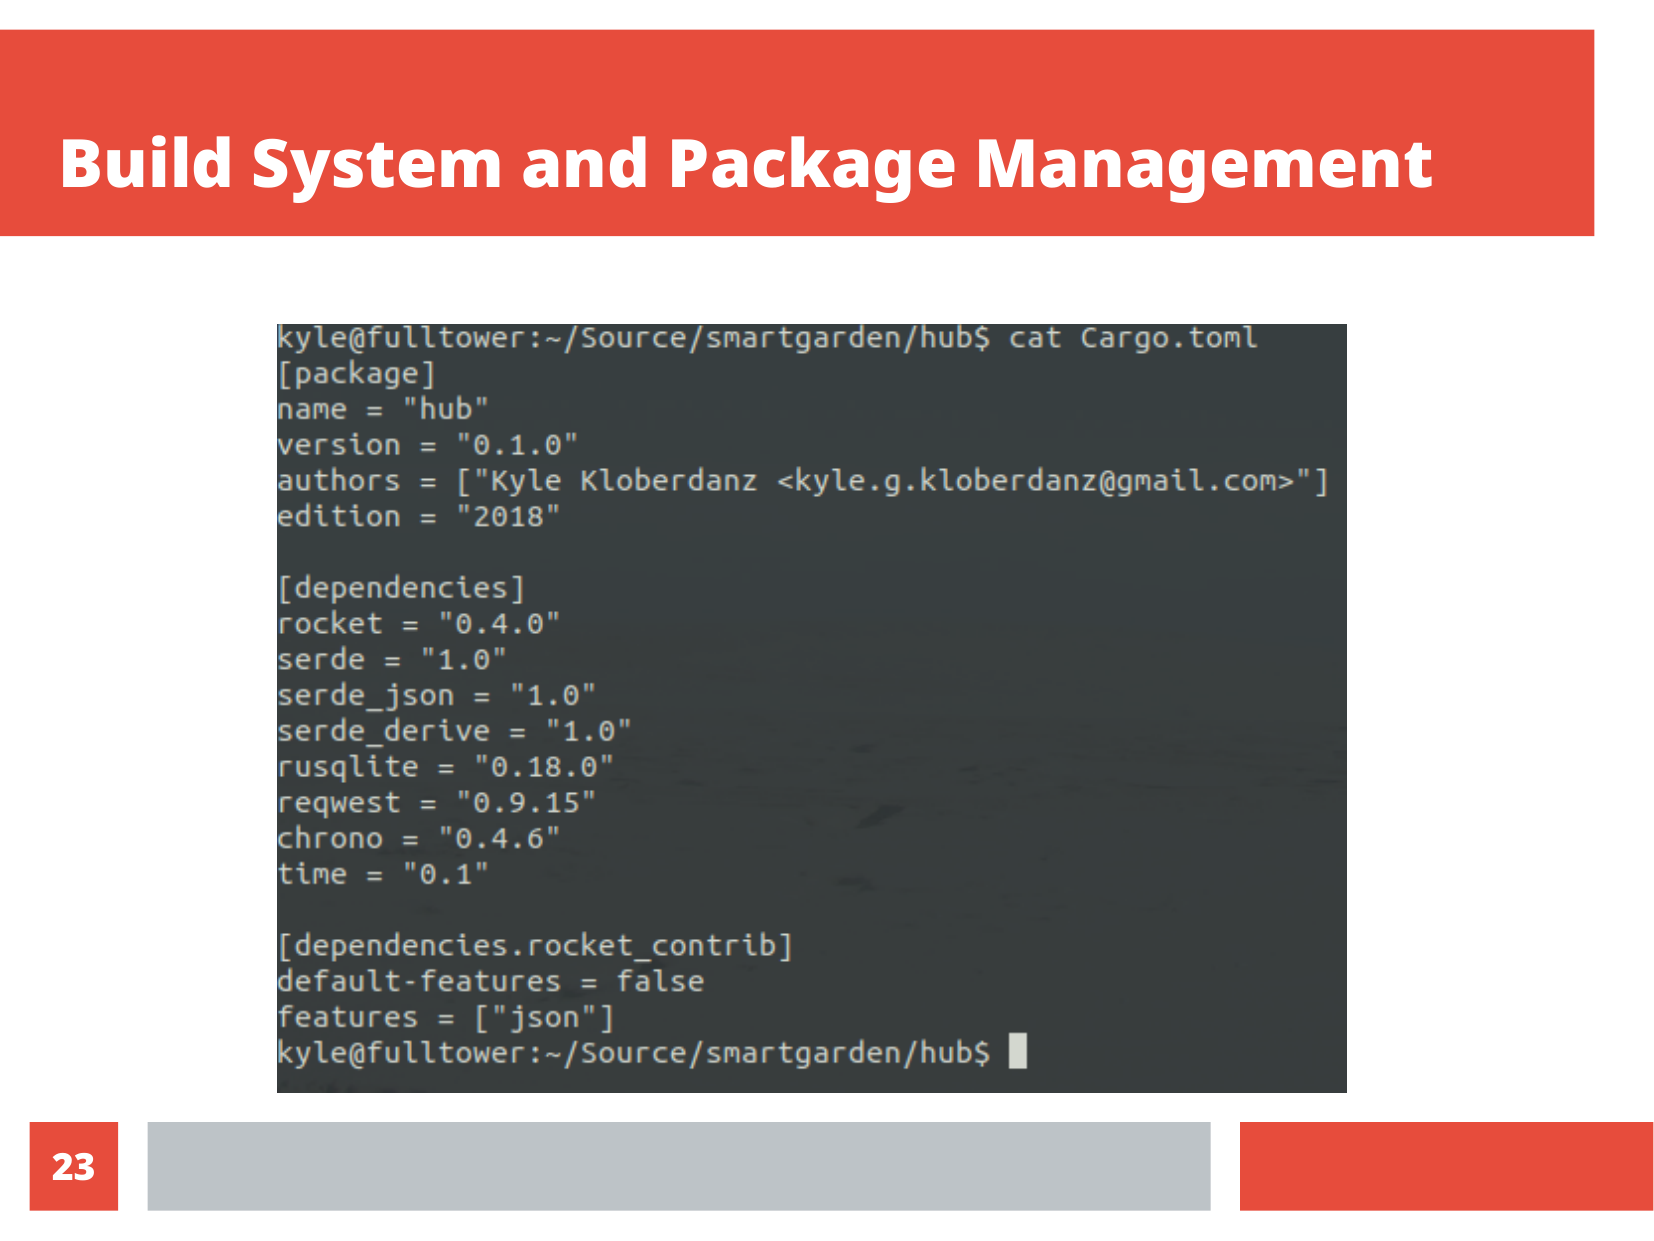

# Build System and Package Management
23